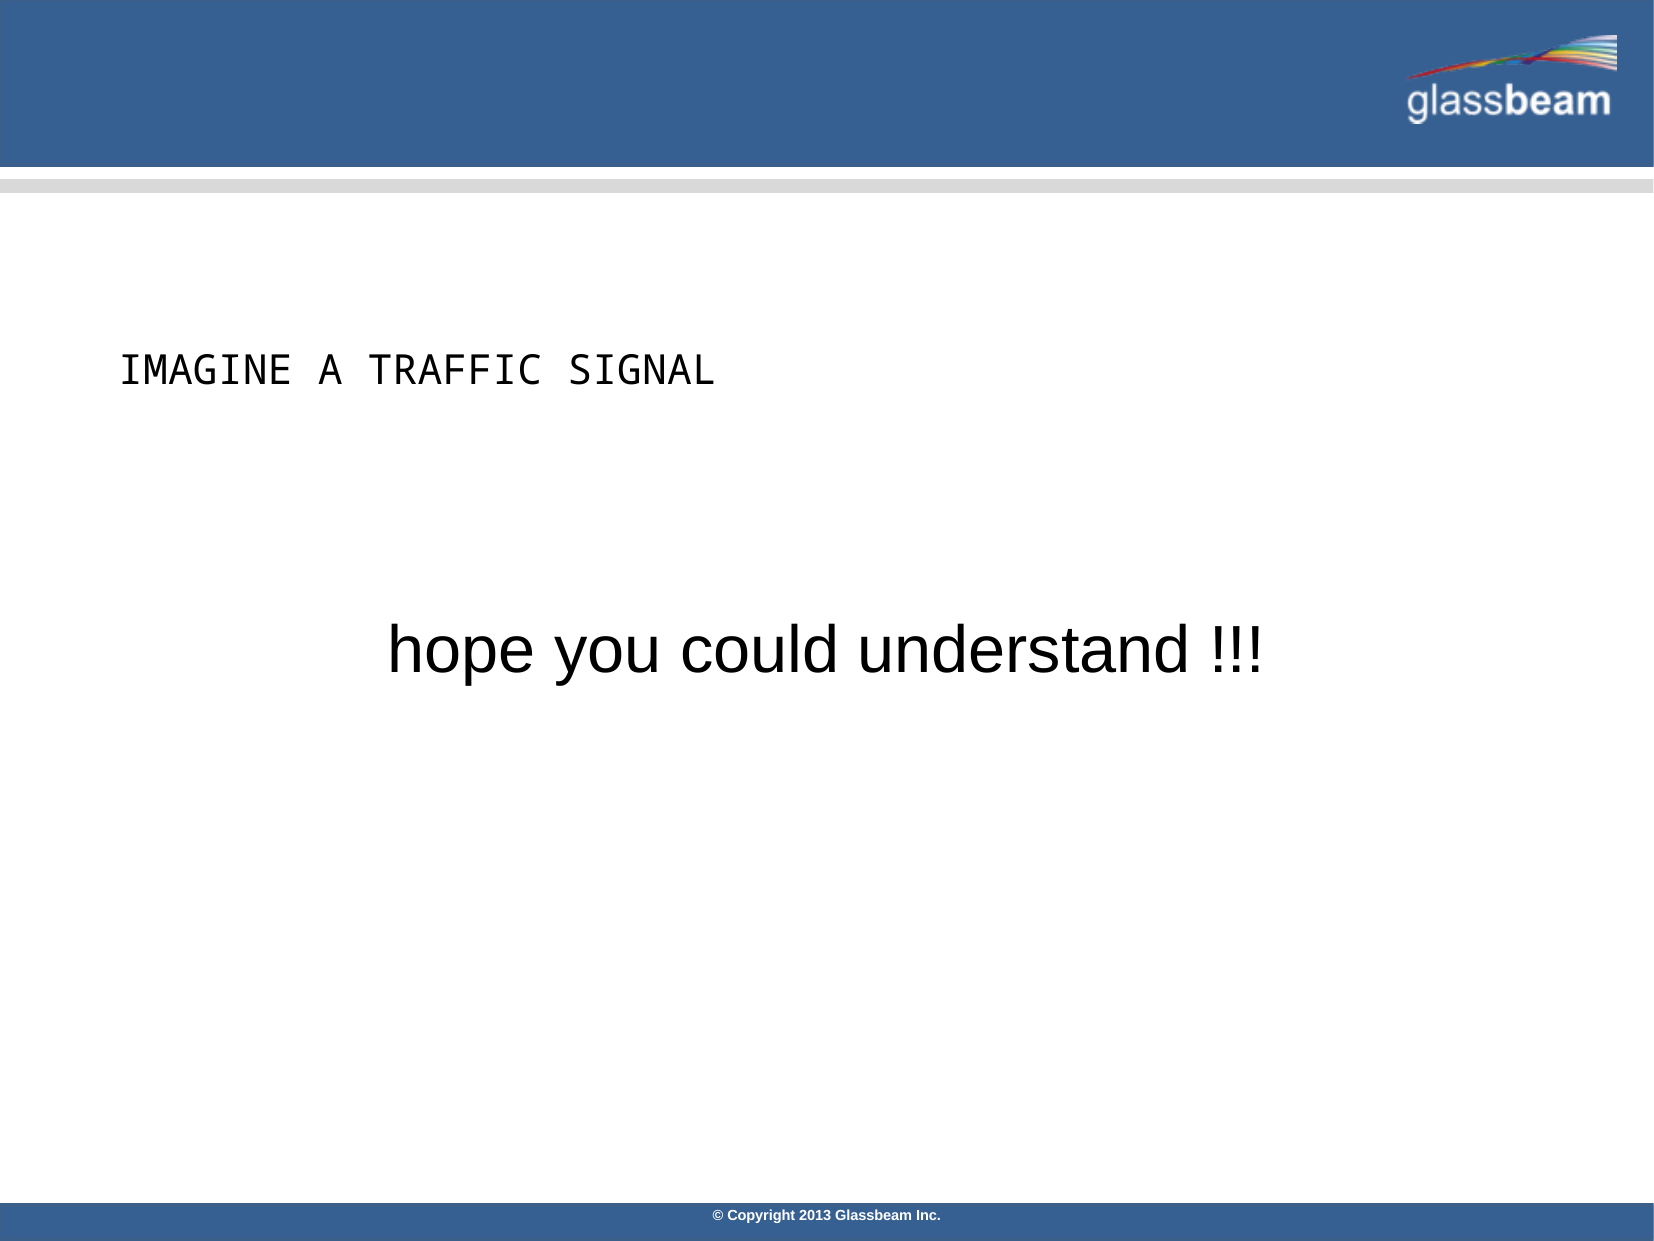

# IMAGINE A TRAFFIC SIGNAL
hope you could understand !!!